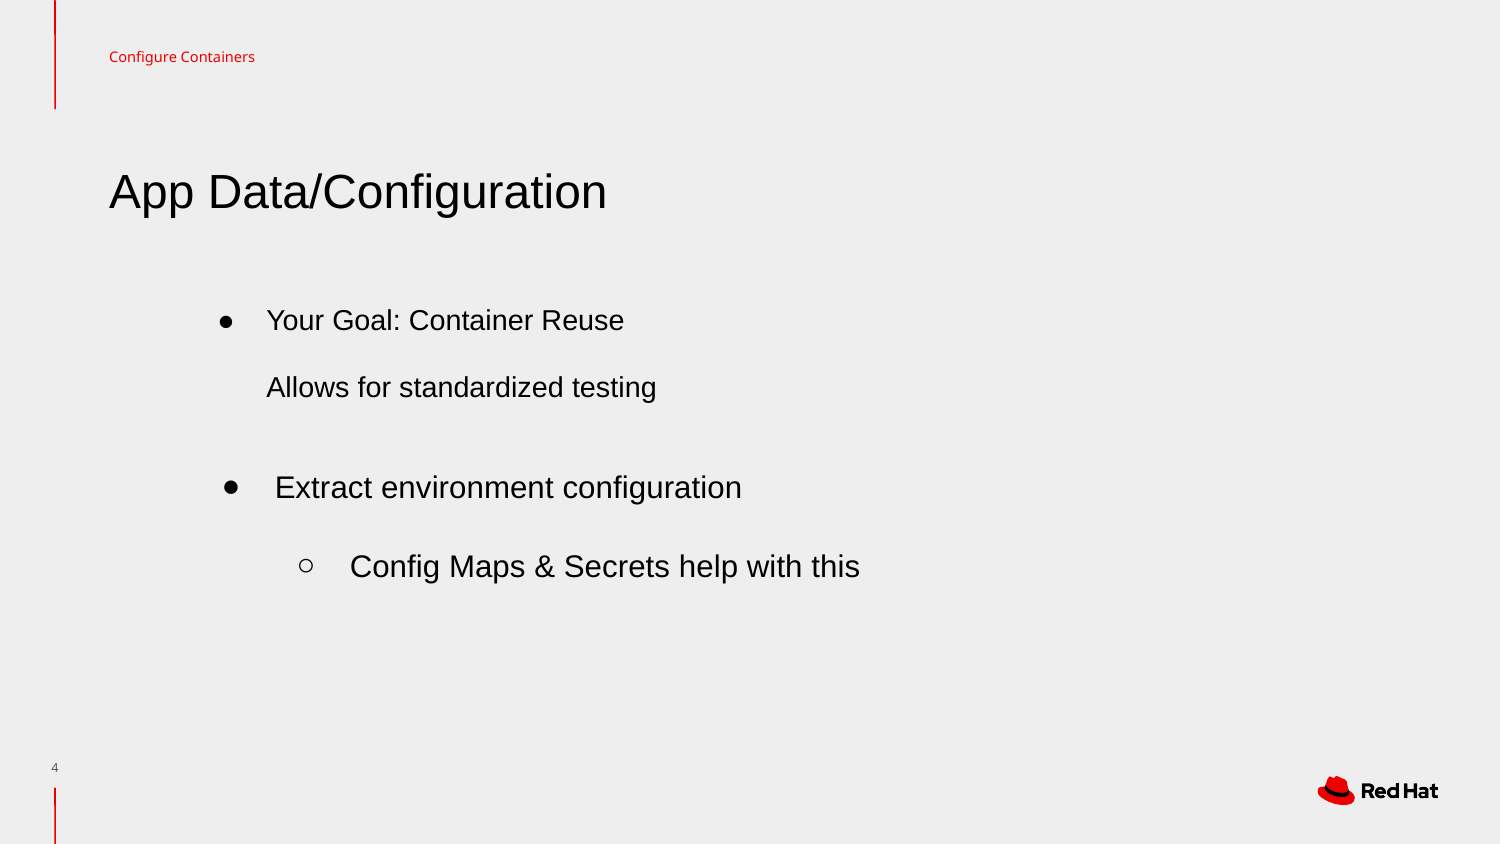

# Configure Containers
App Data/Configuration
Your Goal: Container Reuse
Allows for standardized testing
Extract environment configuration
Config Maps & Secrets help with this